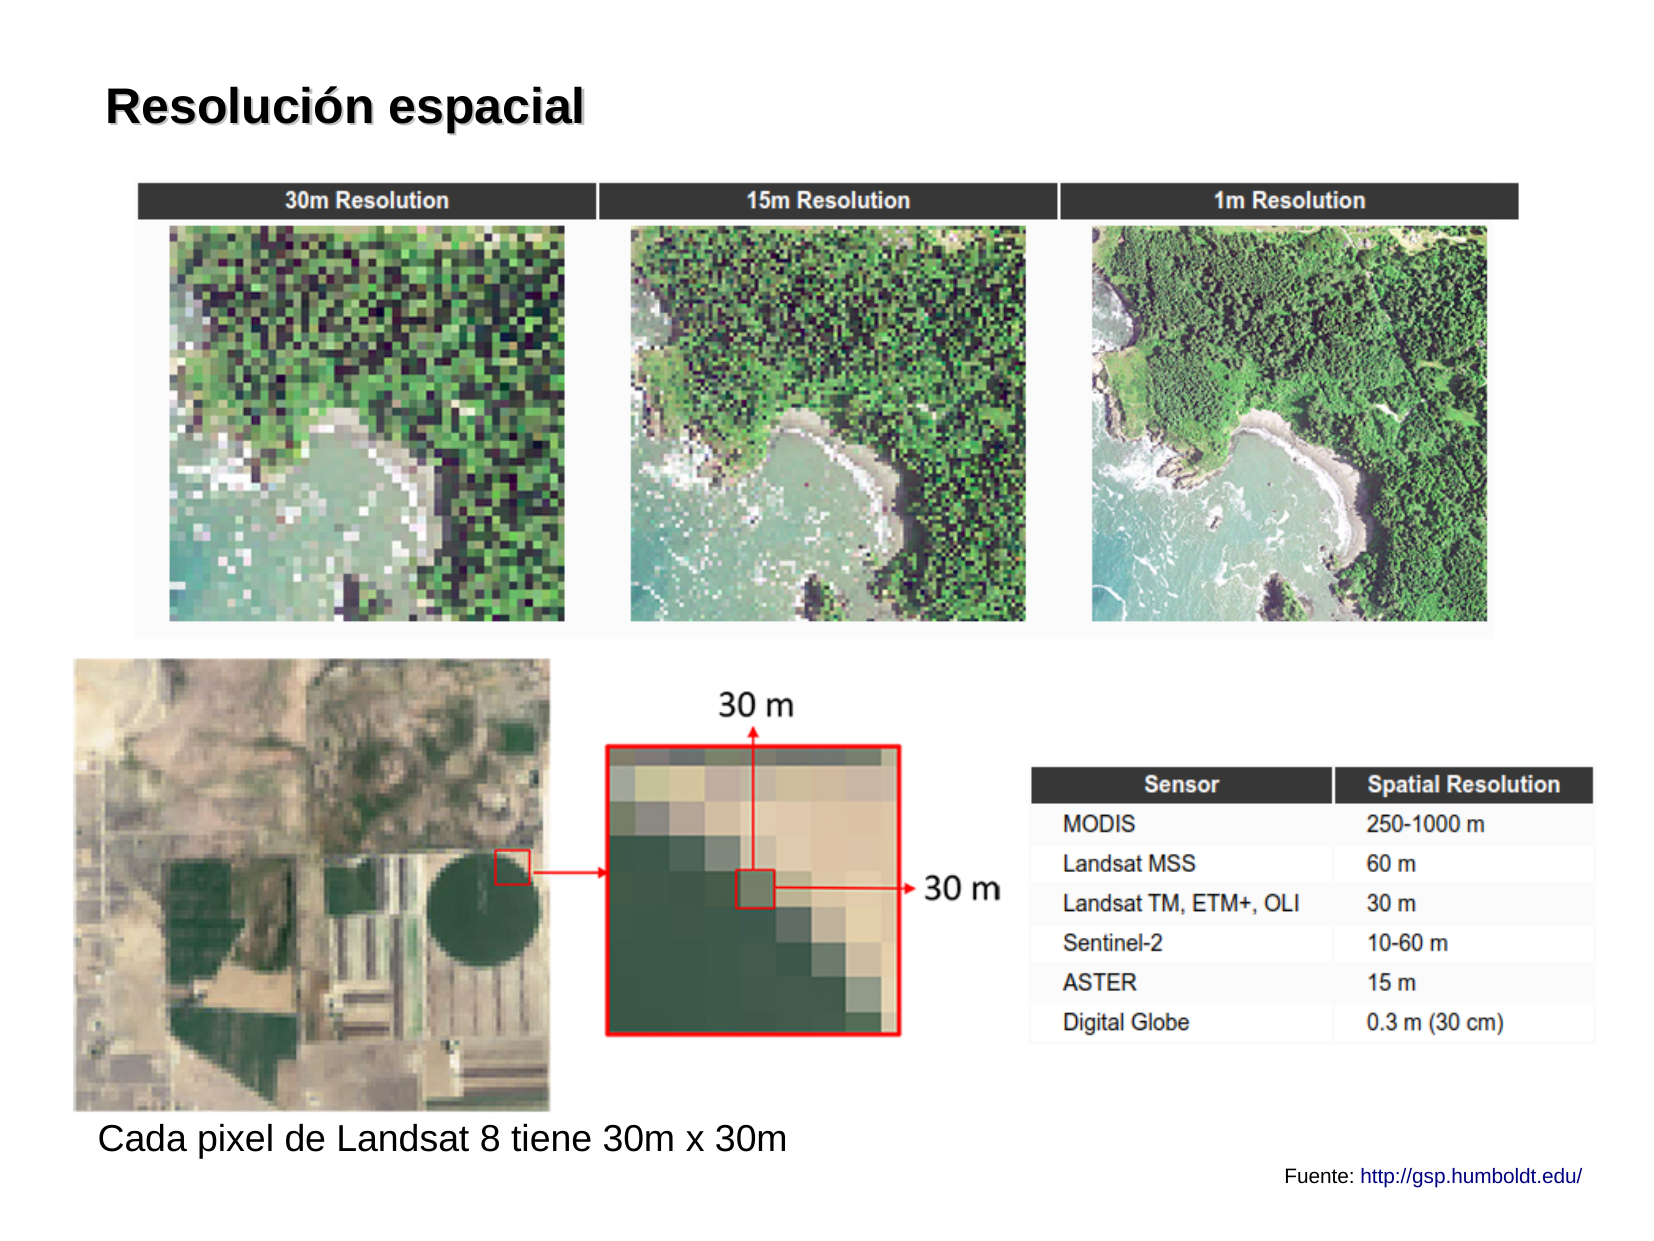

Resolución espacial
Cada pixel de Landsat 8 tiene 30m x 30m
Fuente: http://gsp.humboldt.edu/